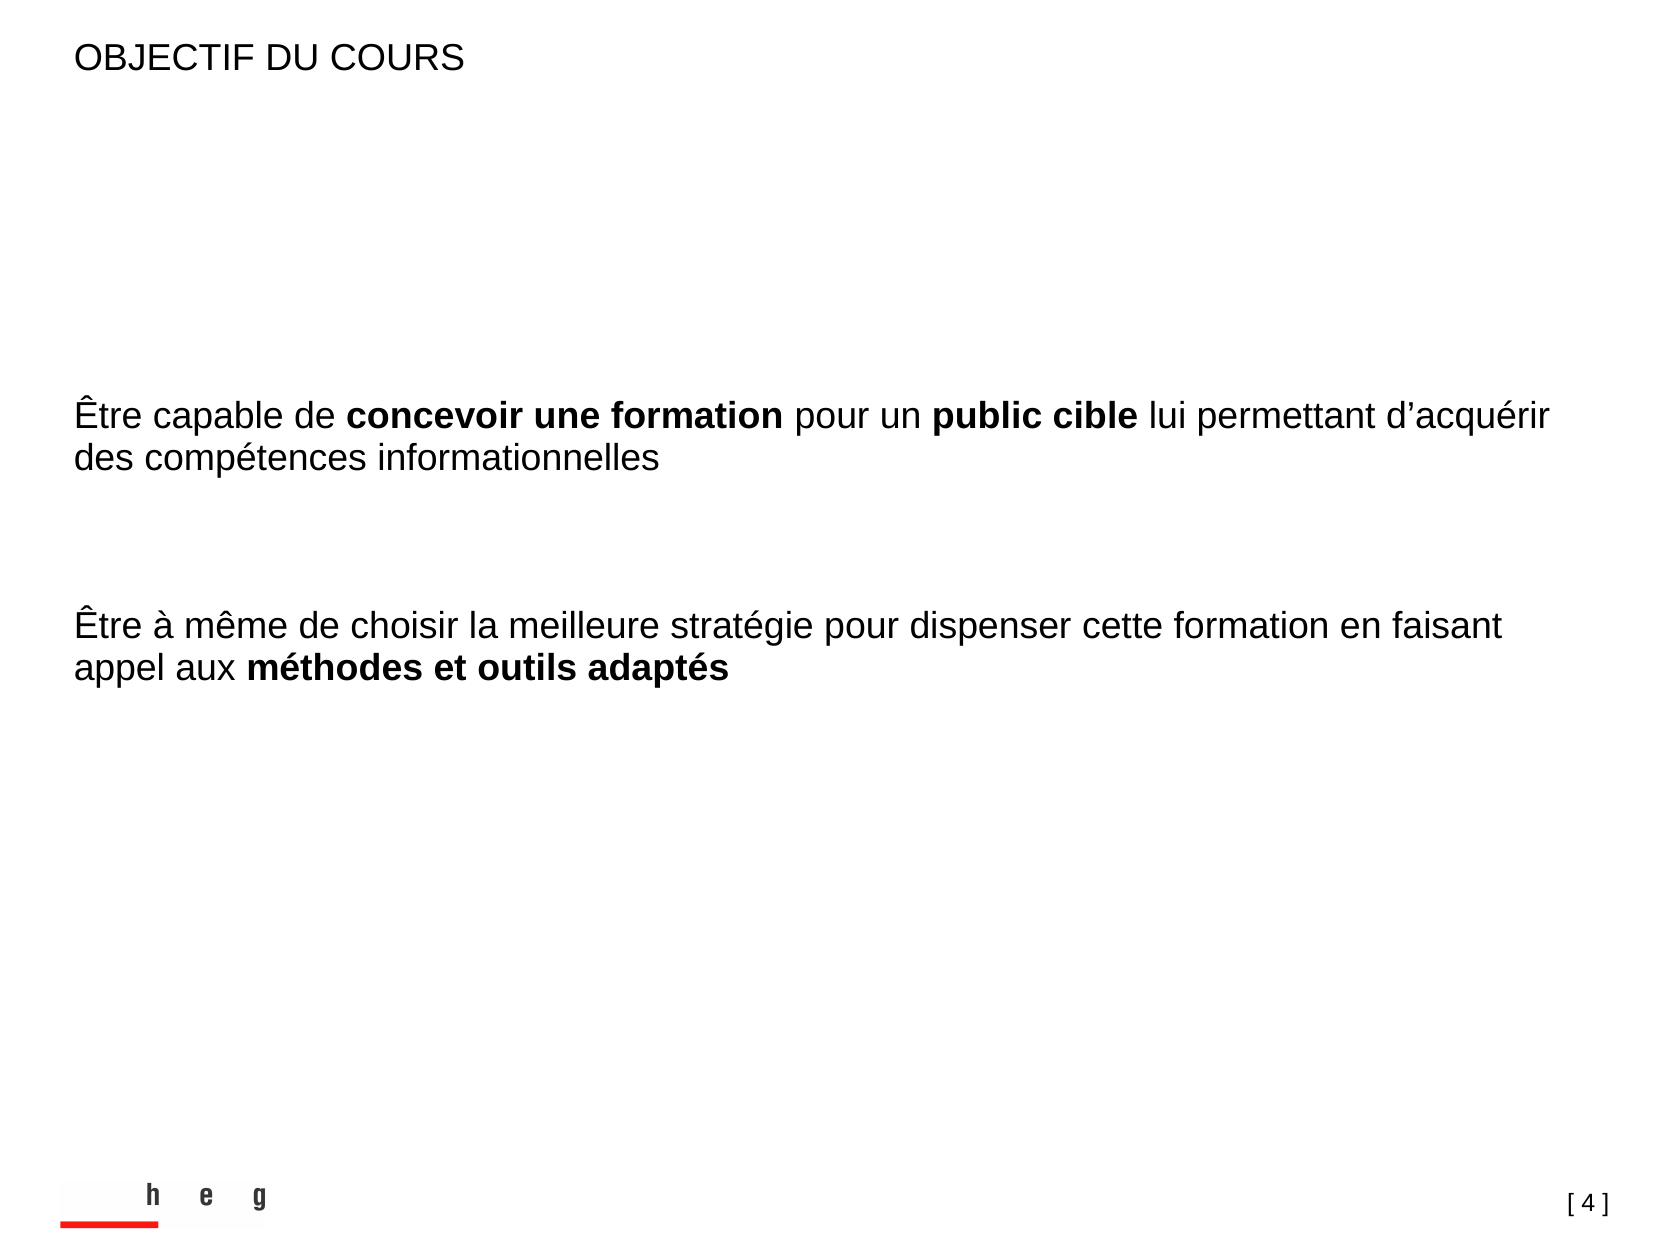

OBJECTIF DU COURS
Être capable de concevoir une formation pour un public cible lui permettant d’acquérir des compétences informationnelles
Être à même de choisir la meilleure stratégie pour dispenser cette formation en faisant appel aux méthodes et outils adaptés